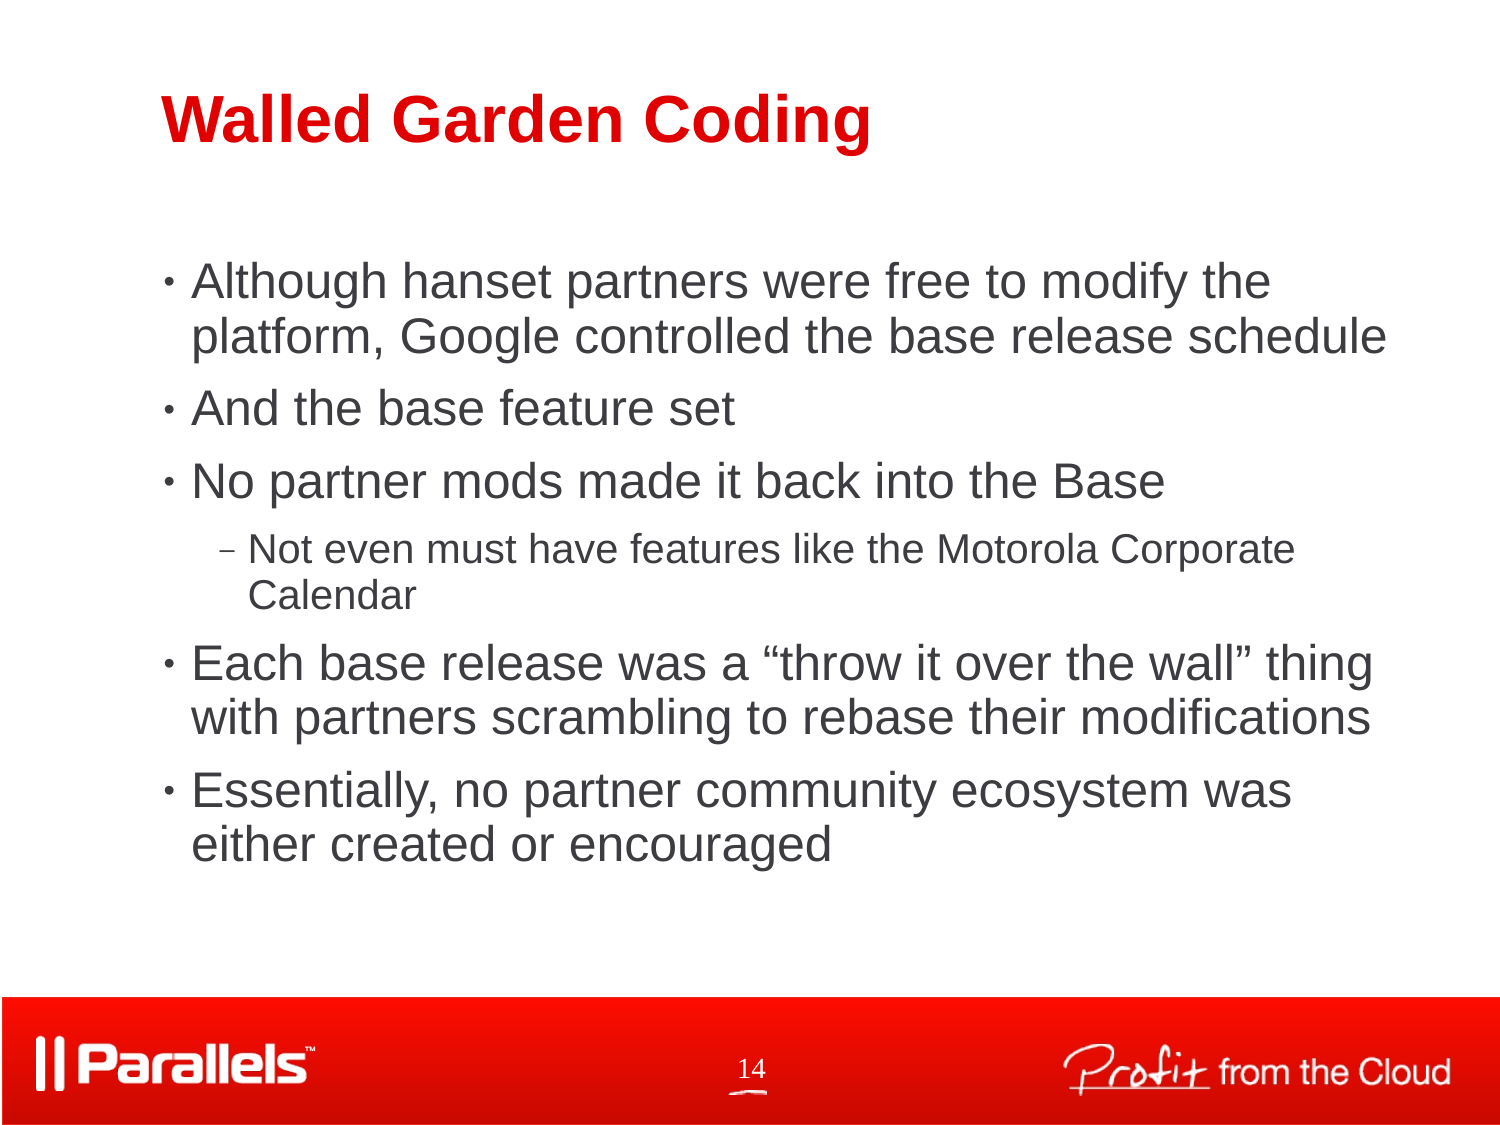

# Walled Garden Coding
Although hanset partners were free to modify the platform, Google controlled the base release schedule
And the base feature set
No partner mods made it back into the Base
Not even must have features like the Motorola Corporate Calendar
Each base release was a “throw it over the wall” thing with partners scrambling to rebase their modifications
Essentially, no partner community ecosystem was either created or encouraged